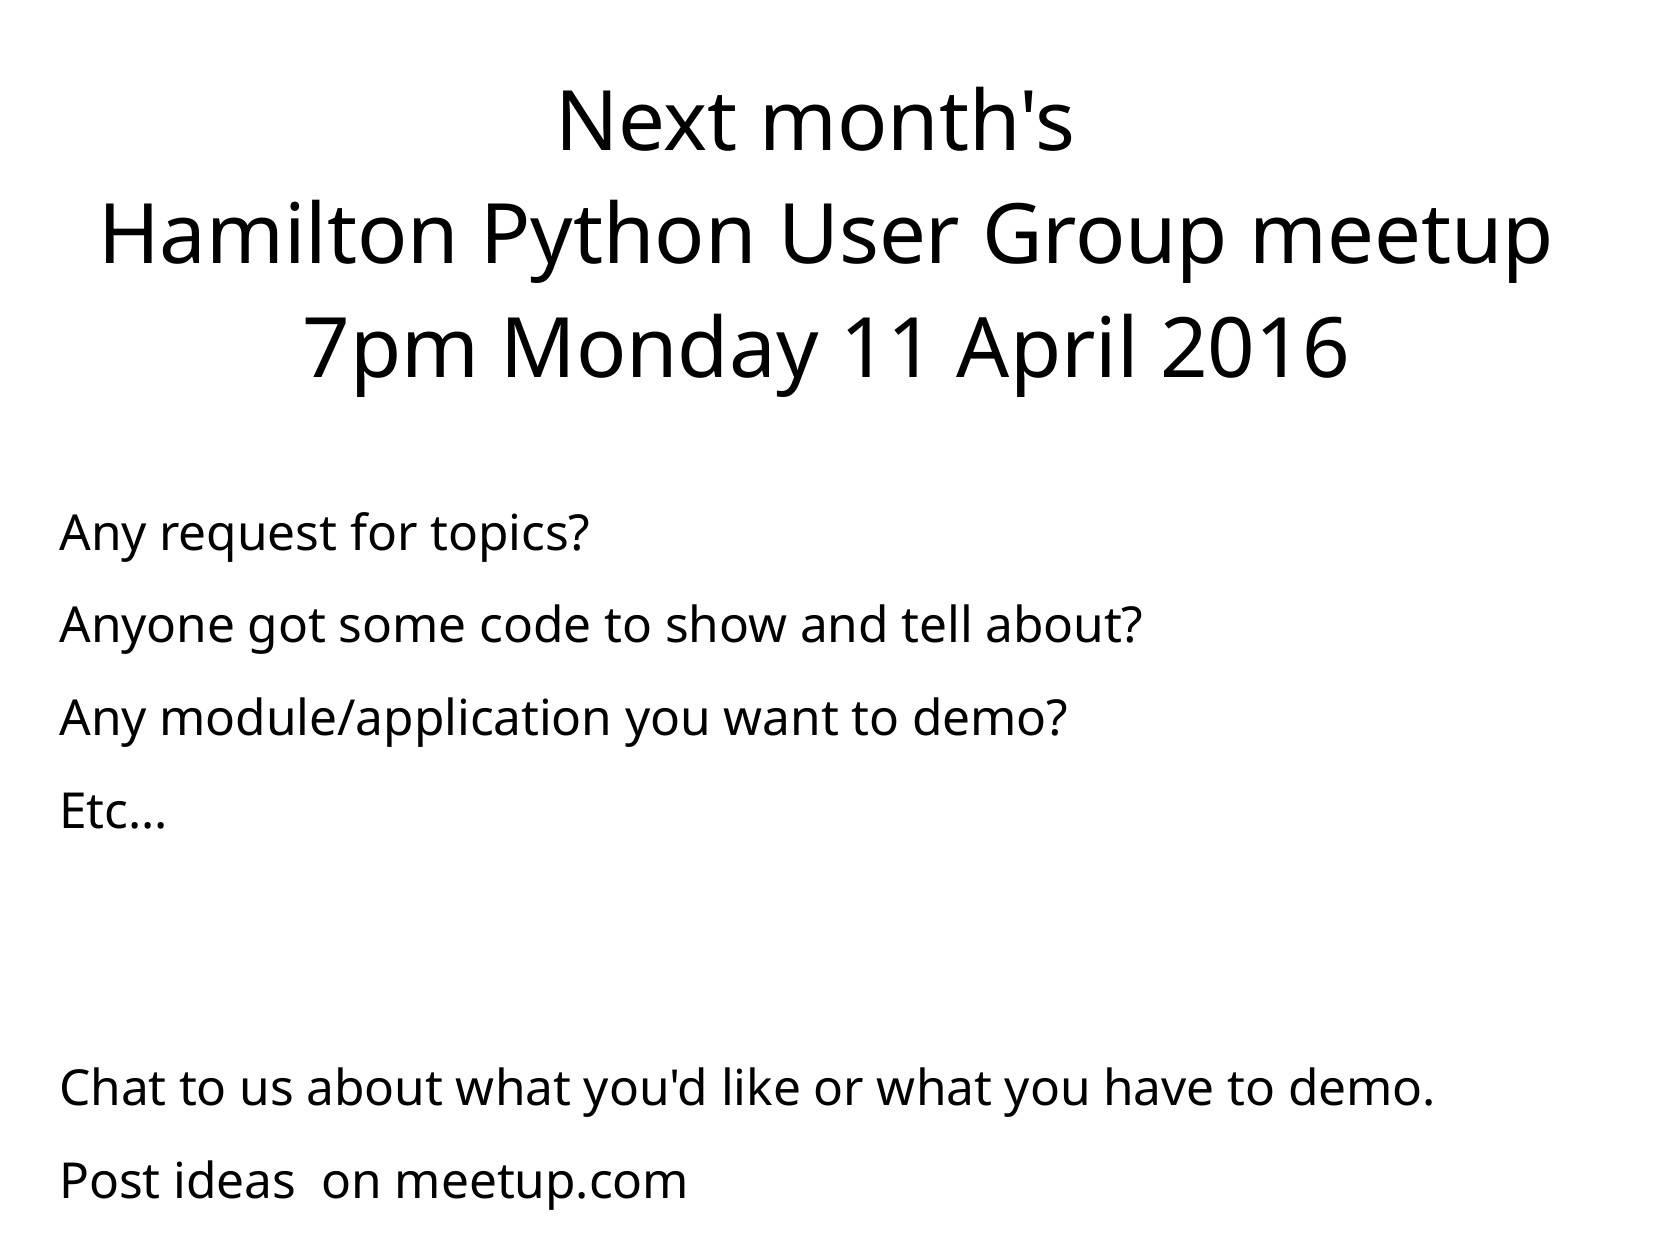

# Next month's Hamilton Python User Group meetup 7pm Monday 11 April 2016
Any request for topics?
Anyone got some code to show and tell about?
Any module/application you want to demo?
Etc...
Chat to us about what you'd like or what you have to demo.
Post ideas on meetup.com